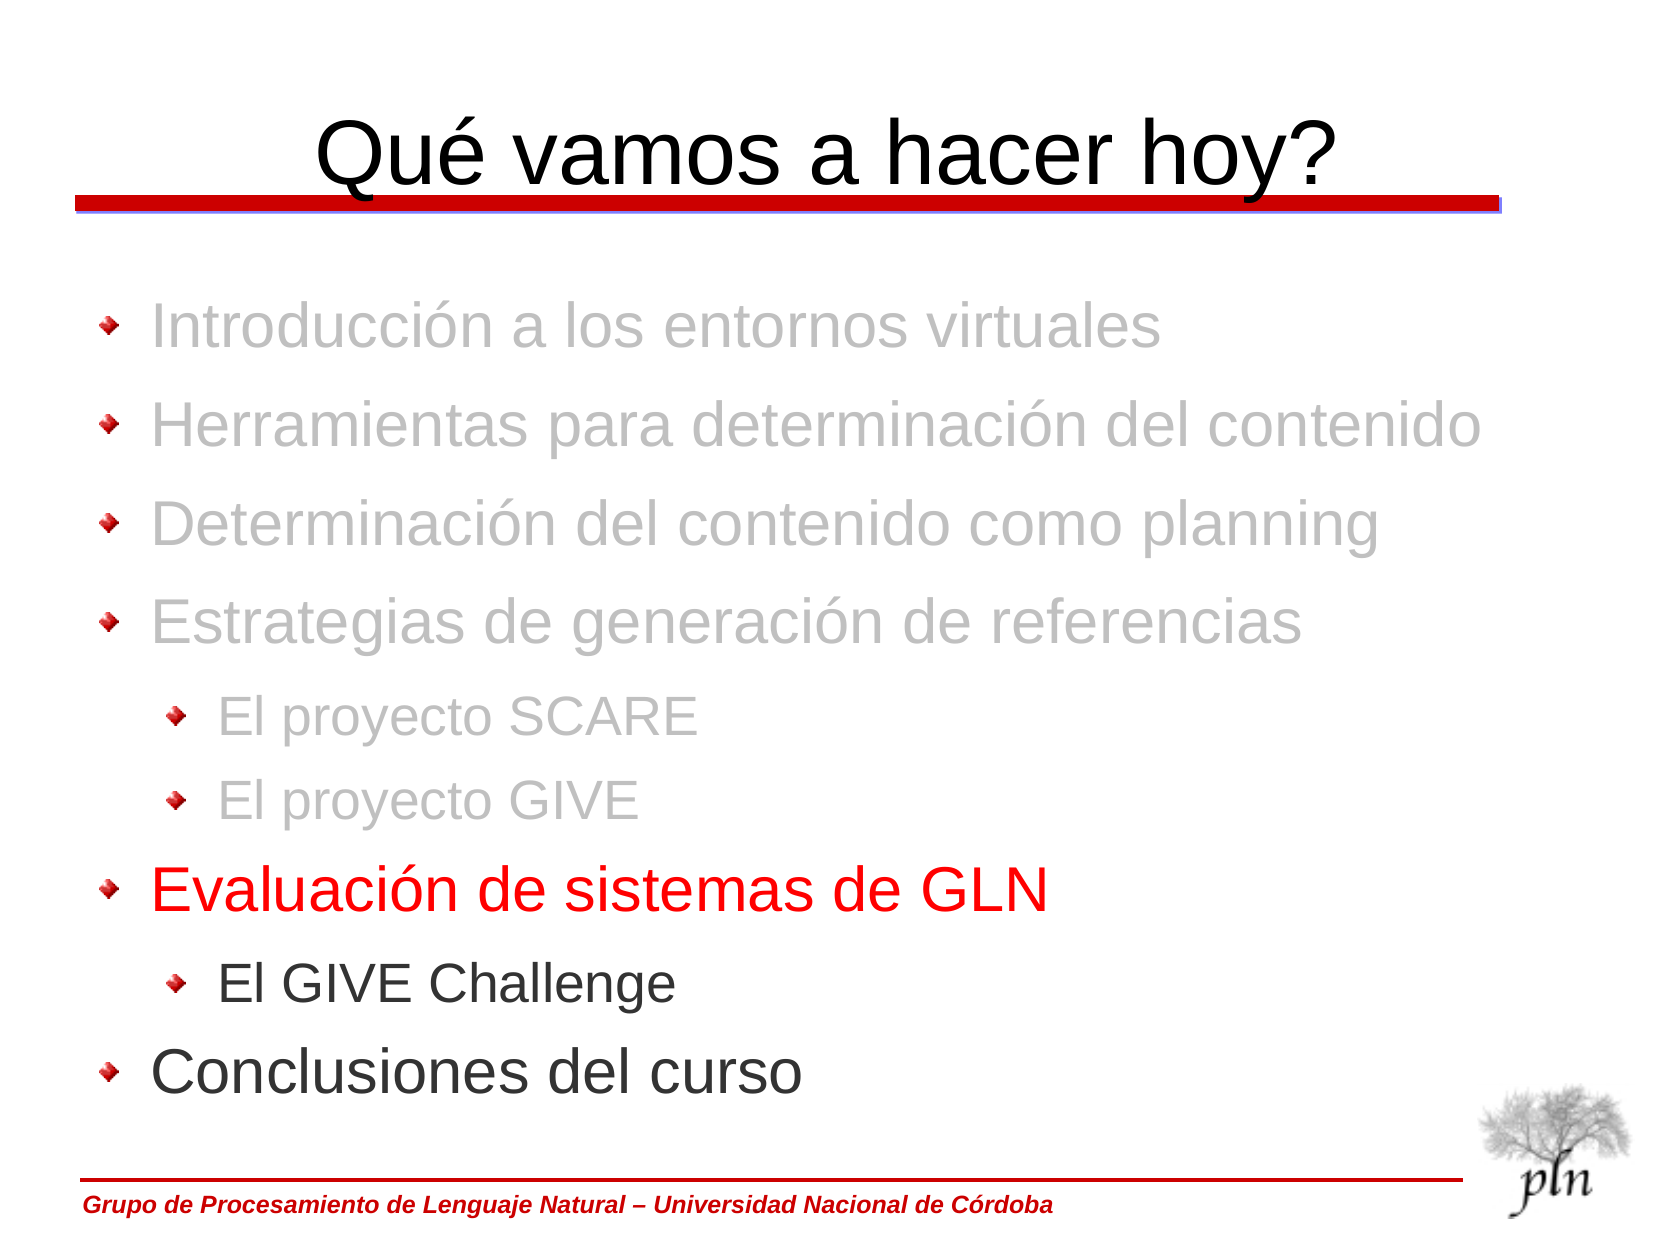

# Qué vamos a hacer hoy?
Introducción a los entornos virtuales
Herramientas para determinación del contenido
Determinación del contenido como planning
Estrategias de generación de referencias
El proyecto SCARE
El proyecto GIVE
Evaluación de sistemas de GLN
El GIVE Challenge
Conclusiones del curso